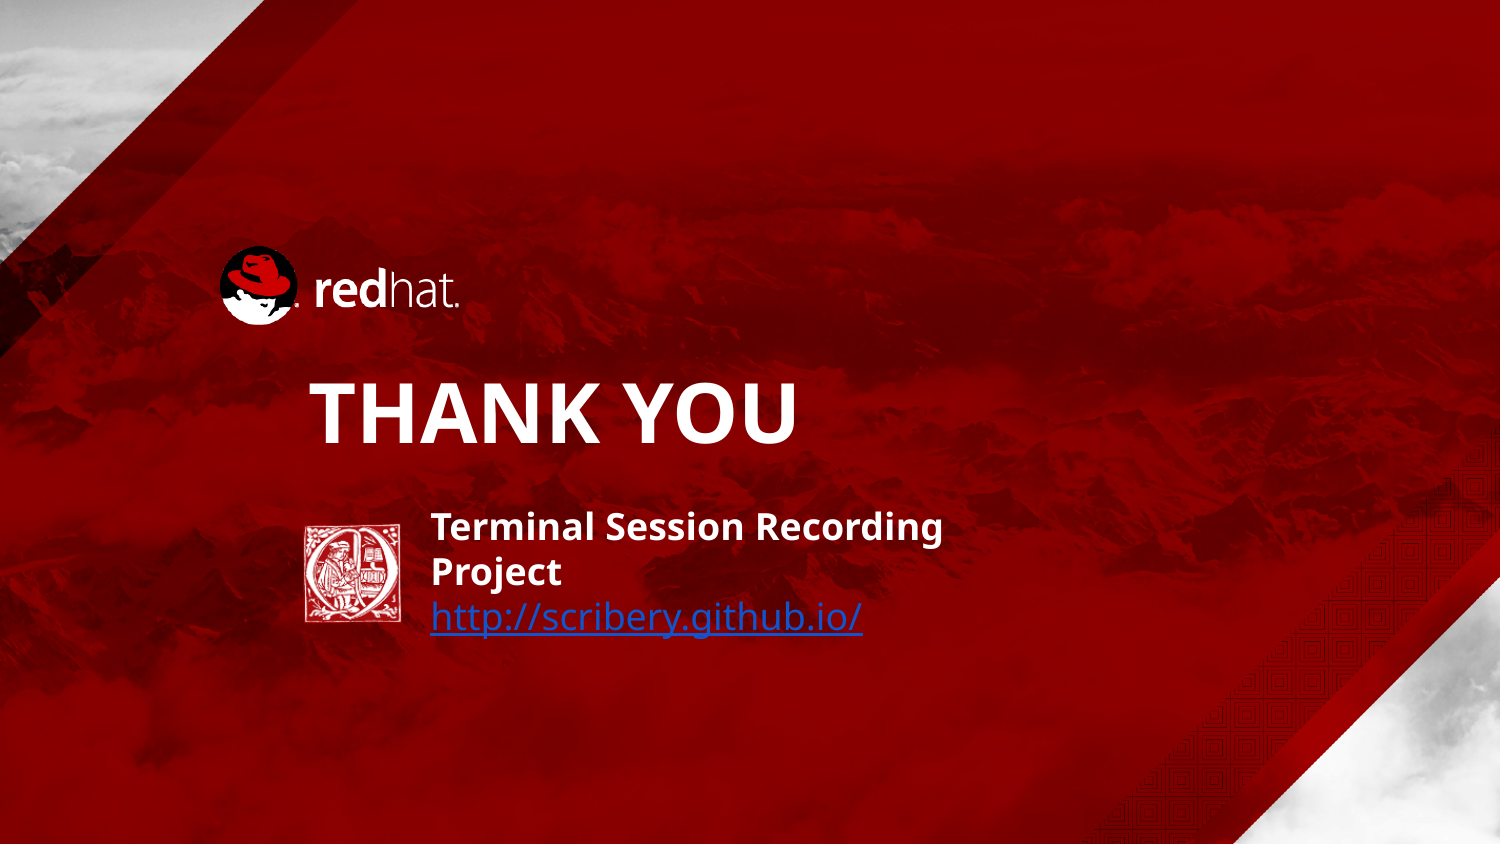

# THANK YOU
Terminal Session Recording Project
http://scribery.github.io/